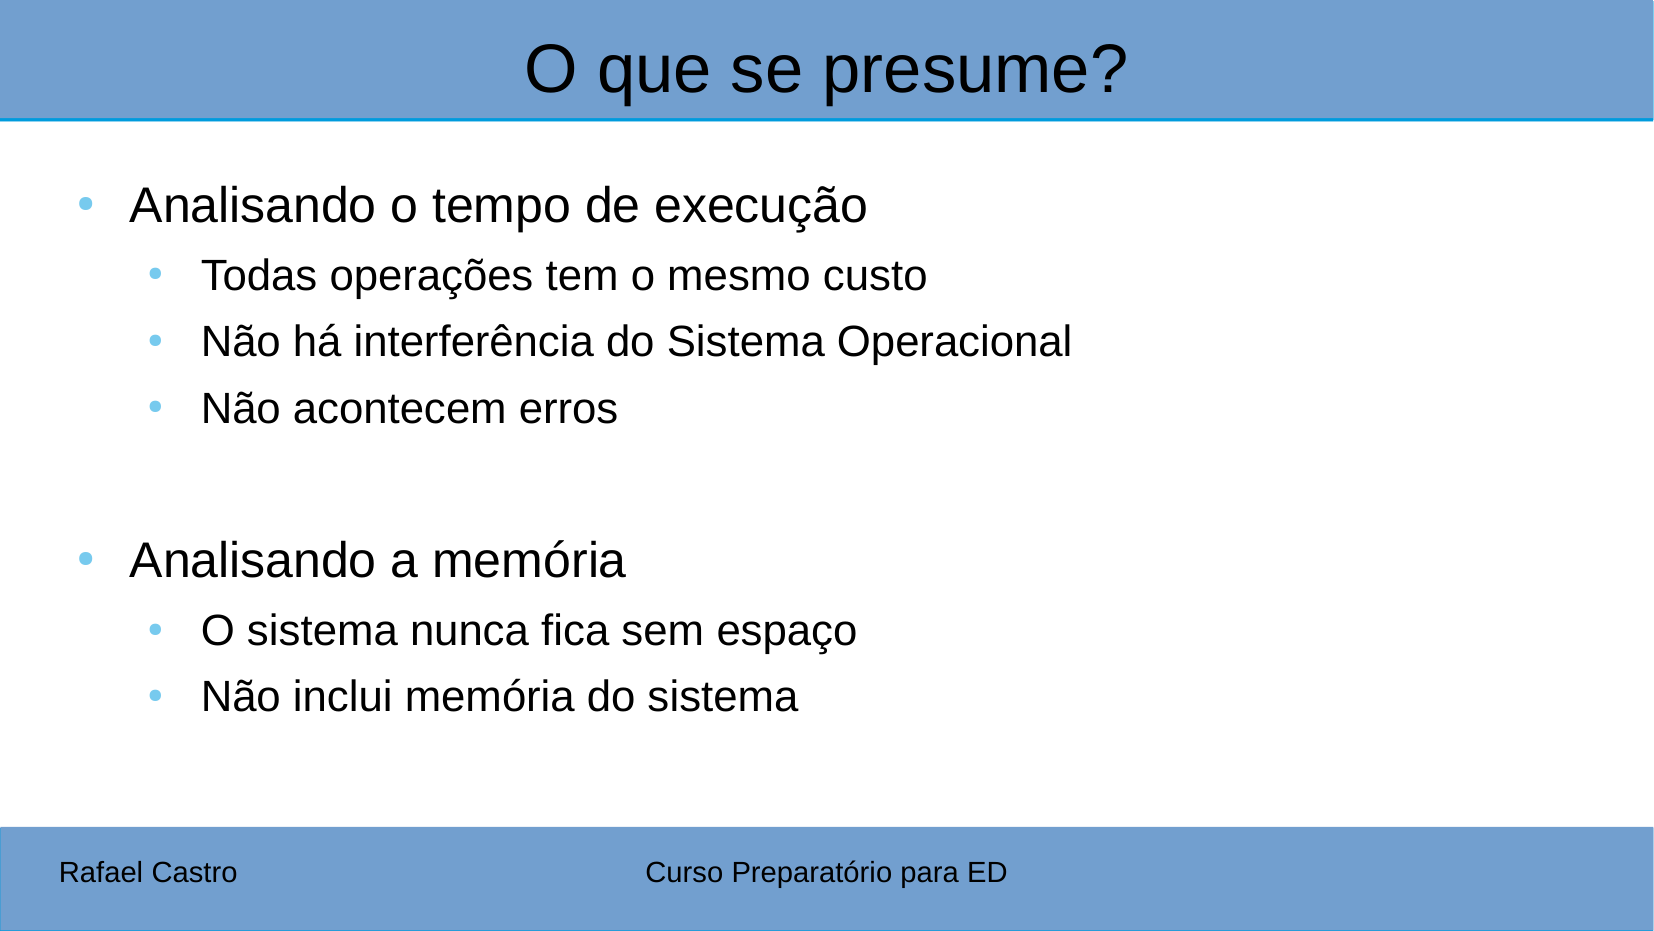

# O que se presume?
Analisando o tempo de execução
Todas operações tem o mesmo custo
Não há interferência do Sistema Operacional
Não acontecem erros
Analisando a memória
O sistema nunca fica sem espaço
Não inclui memória do sistema
Curso Preparatório para ED